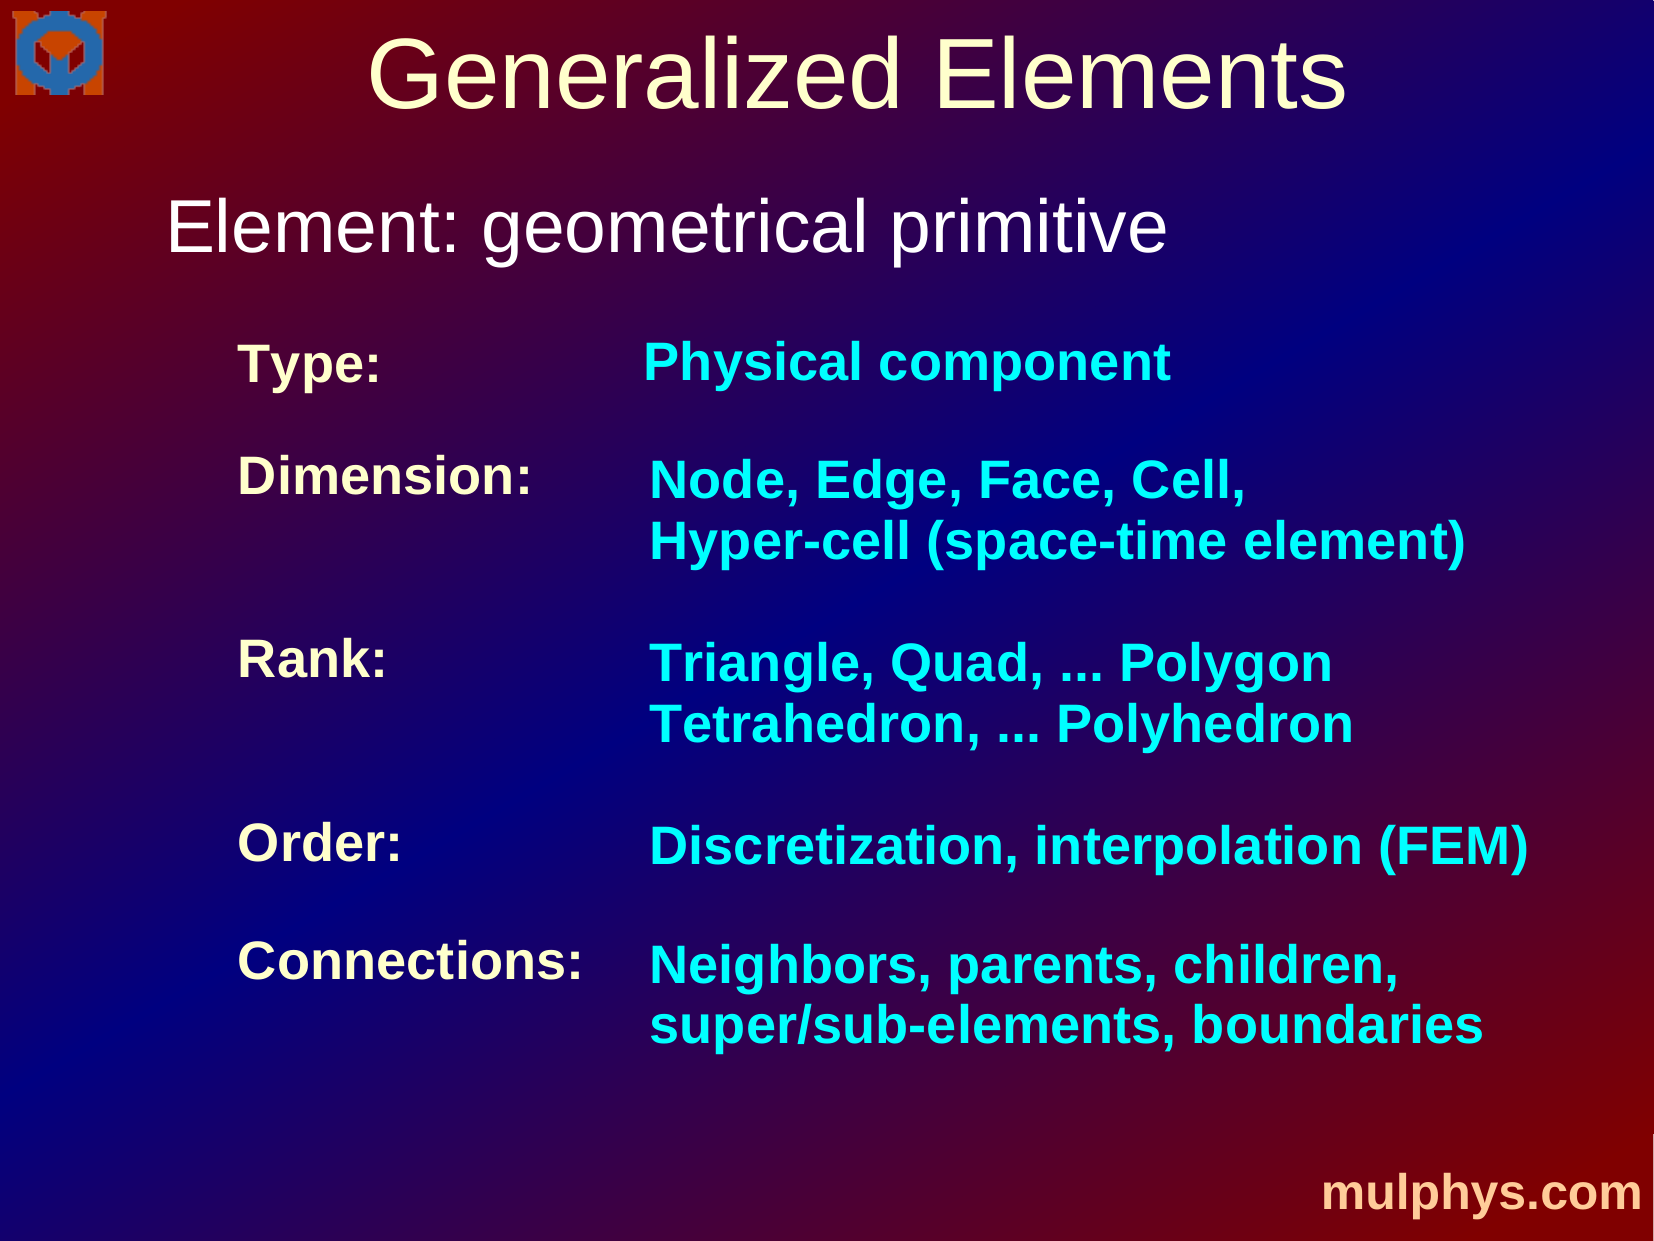

# Generalized Elements
Element: geometrical primitive
Physical component
Type:
Dimension:
Node, Edge, Face, Cell,
Hyper-cell (space-time element)
Rank:
Triangle, Quad, ... Polygon
Tetrahedron, ... Polyhedron
Order:
Discretization, interpolation (FEM)
Connections:
Neighbors, parents, children,
super/sub-elements, boundaries
mulphys.com